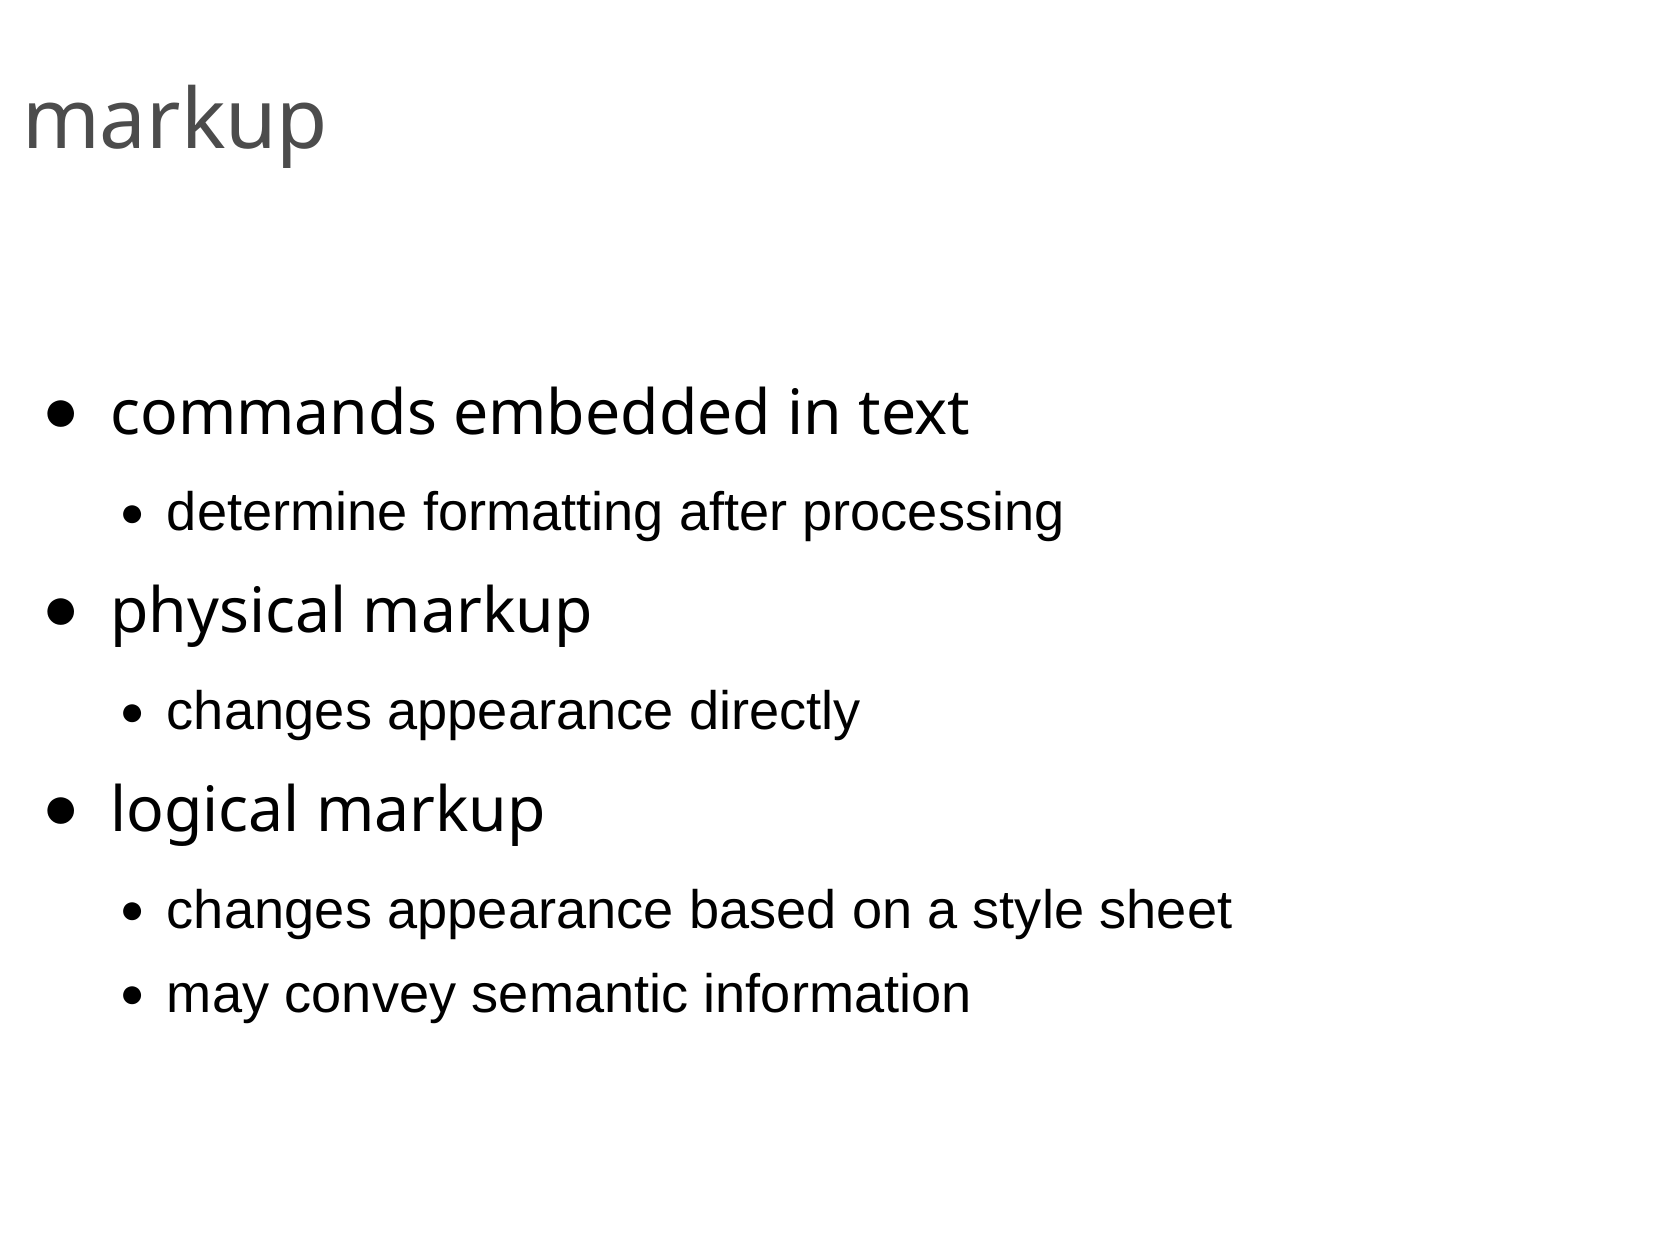

# markup
commands embedded in text
determine formatting after processing
physical markup
changes appearance directly
logical markup
changes appearance based on a style sheet
may convey semantic information